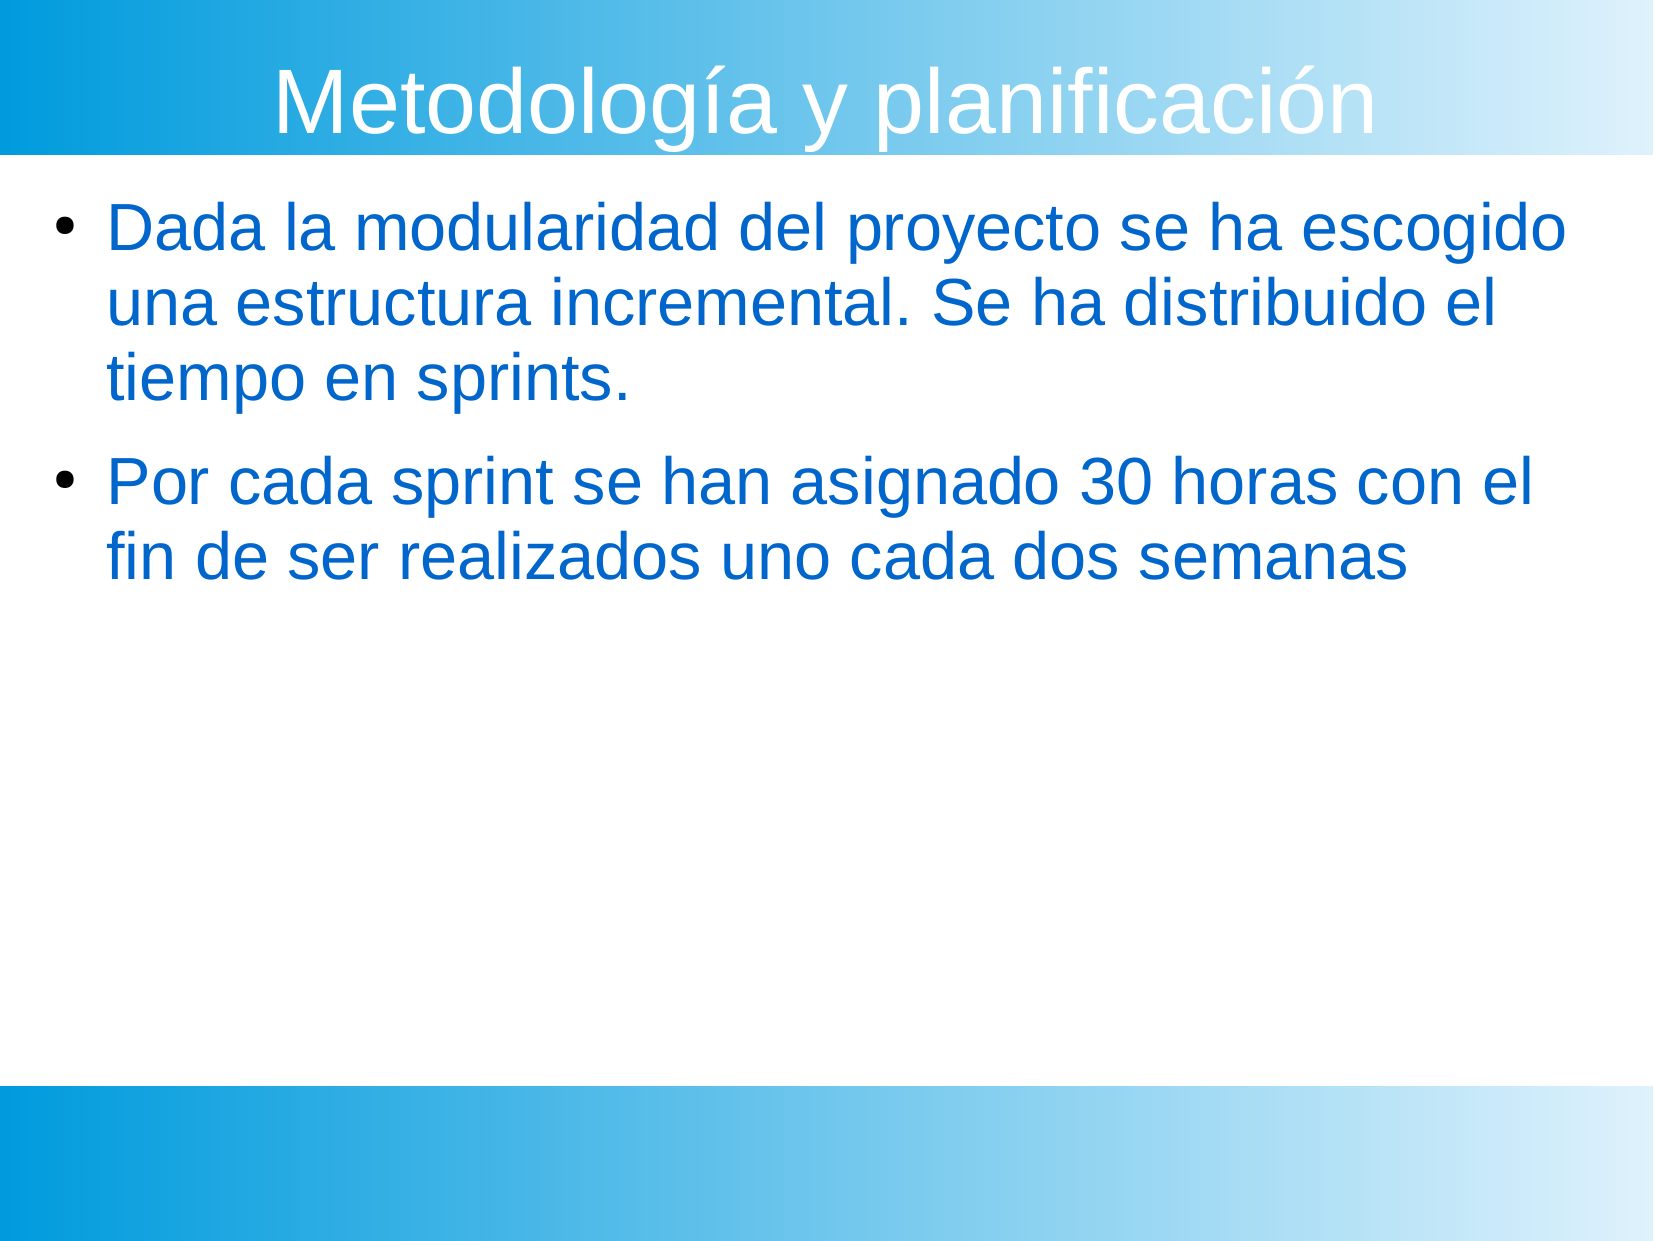

# Metodología y planificación
Dada la modularidad del proyecto se ha escogido una estructura incremental. Se ha distribuido el tiempo en sprints.
Por cada sprint se han asignado 30 horas con el fin de ser realizados uno cada dos semanas